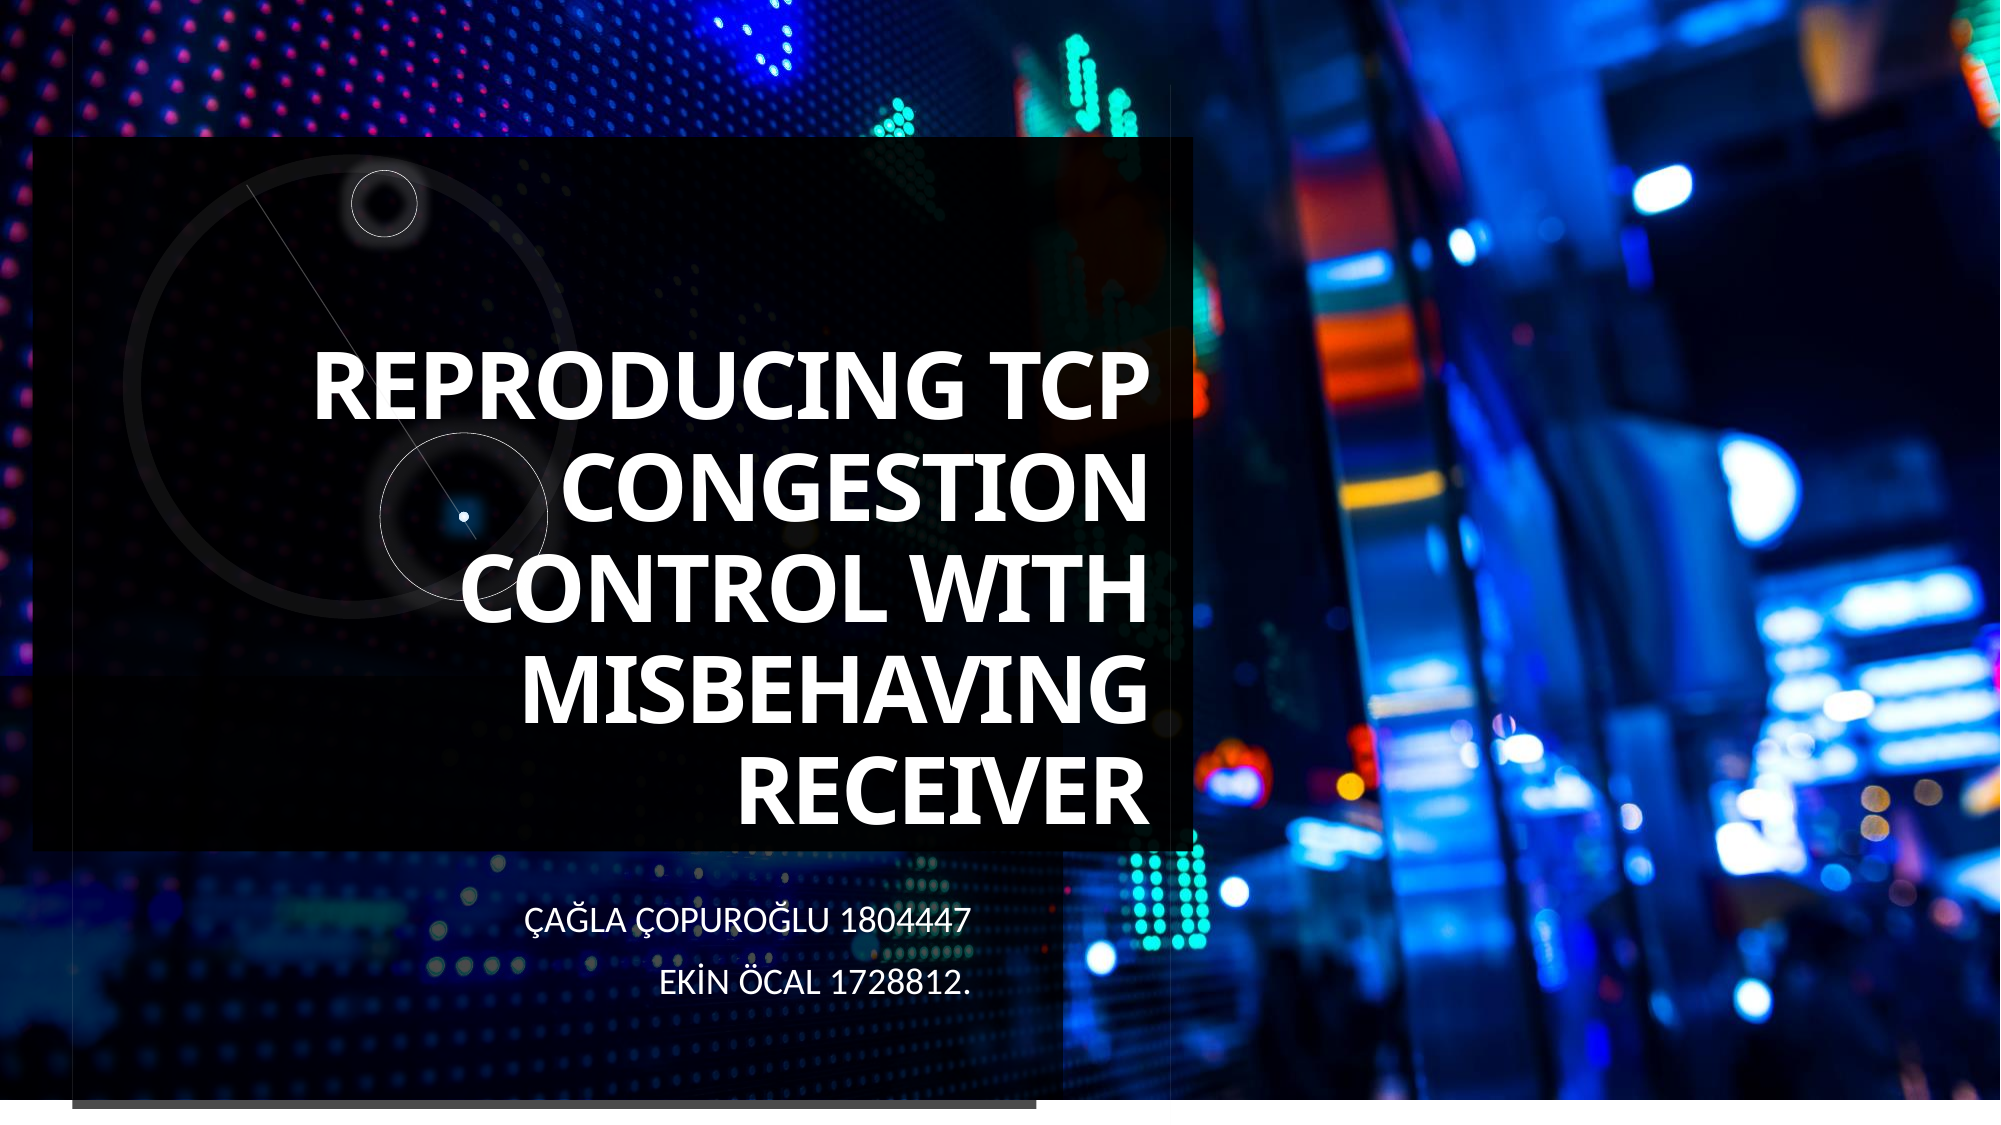

# Reproducıng tcp congestıon control wıth mısbehavıng receıver
Çağla Çopuroğlu 1804447
Ekin öcal 1728812.